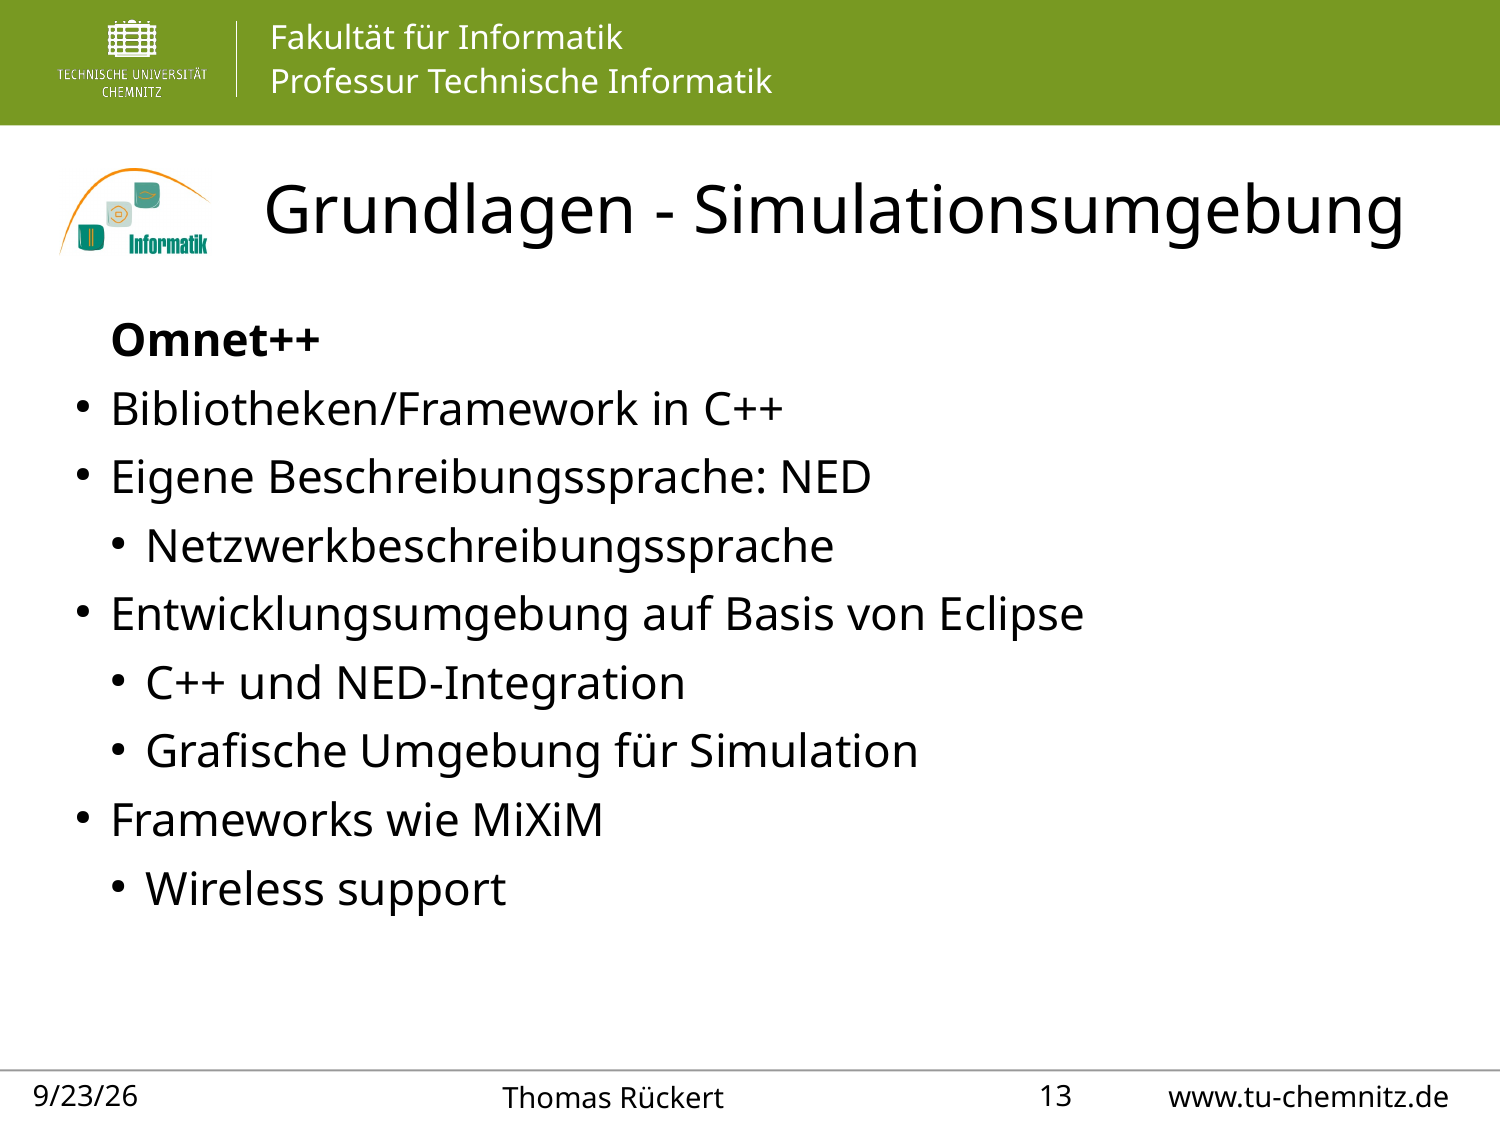

# Grundlagen - Simulationsumgebung
Omnet++
Bibliotheken/Framework in C++
Eigene Beschreibungssprache: NED
Netzwerkbeschreibungssprache
Entwicklungsumgebung auf Basis von Eclipse
C++ und NED-Integration
Grafische Umgebung für Simulation
Frameworks wie MiXiM
Wireless support
Thomas Rückert